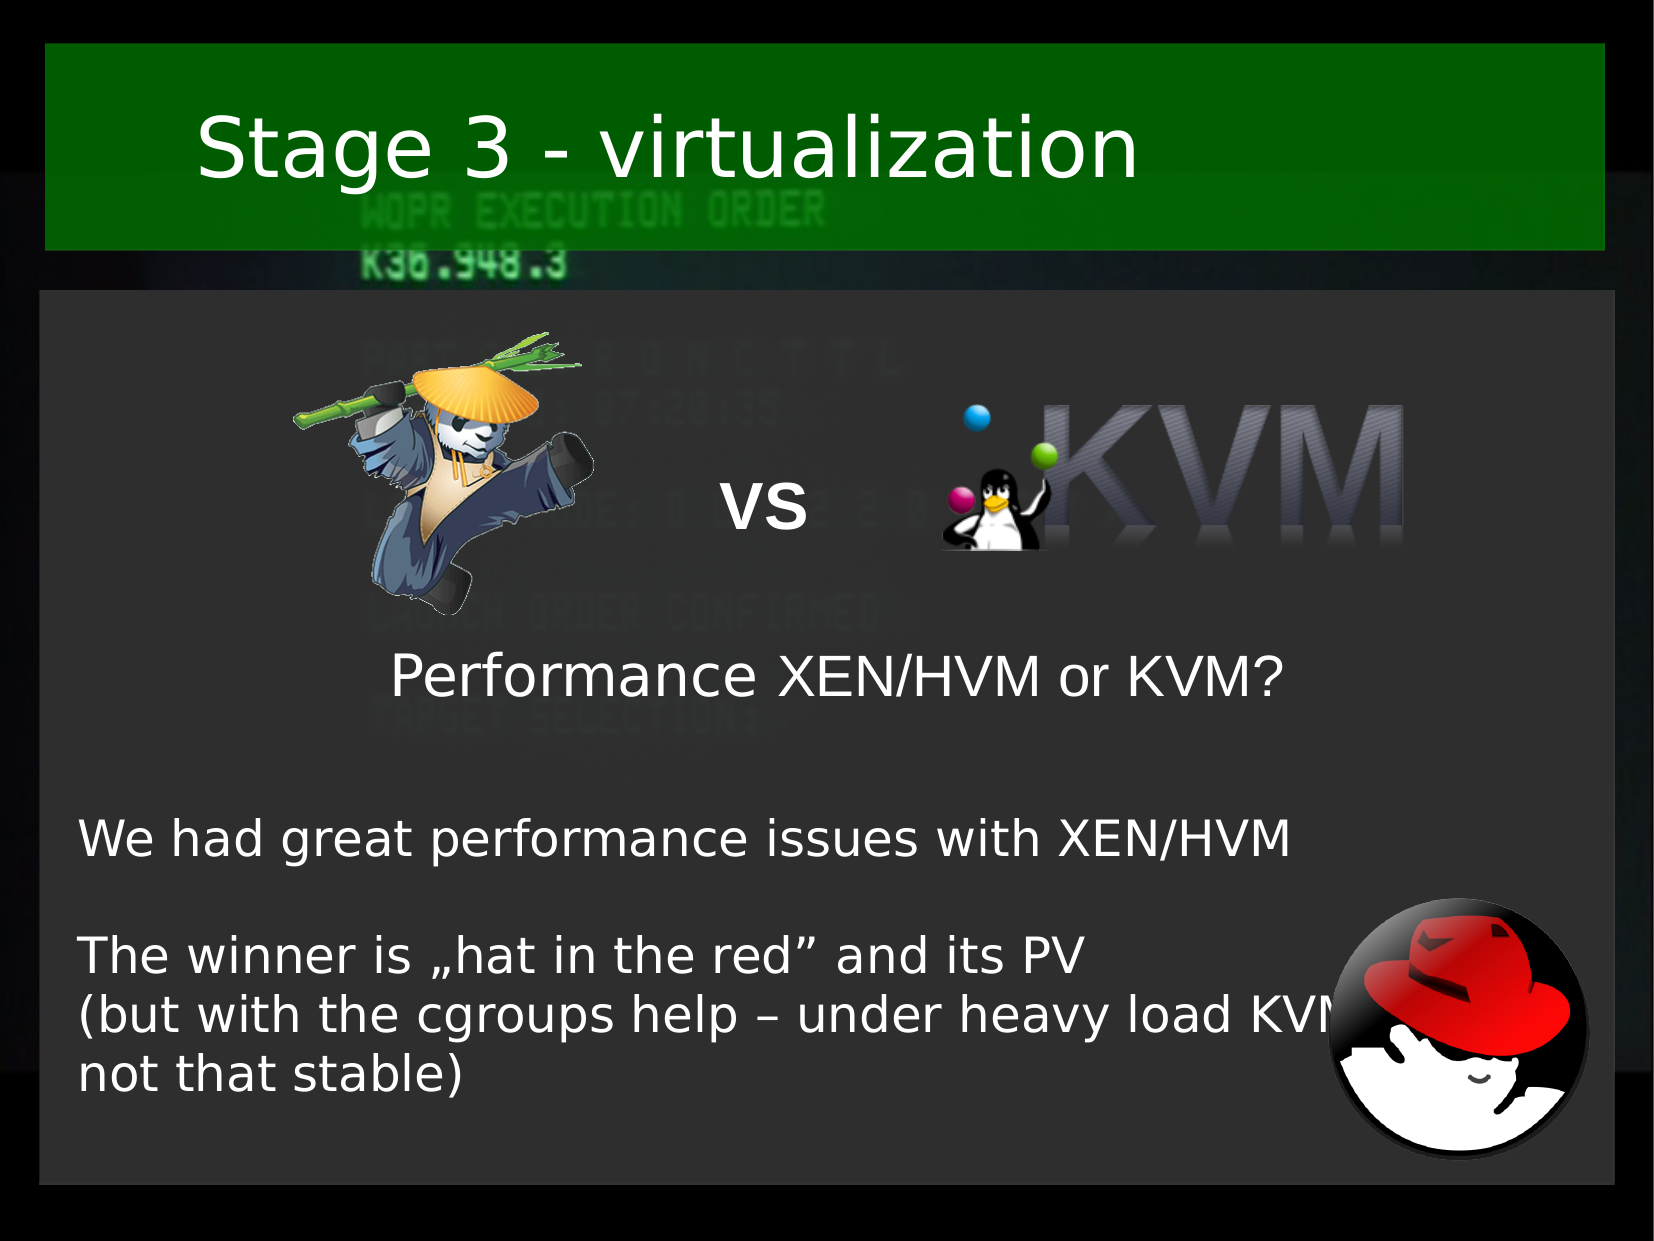

# Stage 3 - virtualization
VS
Performance XEN/HVM or KVM?
We had great performance issues with XEN/HVM
The winner is „hat in the red” and its PV
(but with the cgroups help – under heavy load KVM is
not that stable)